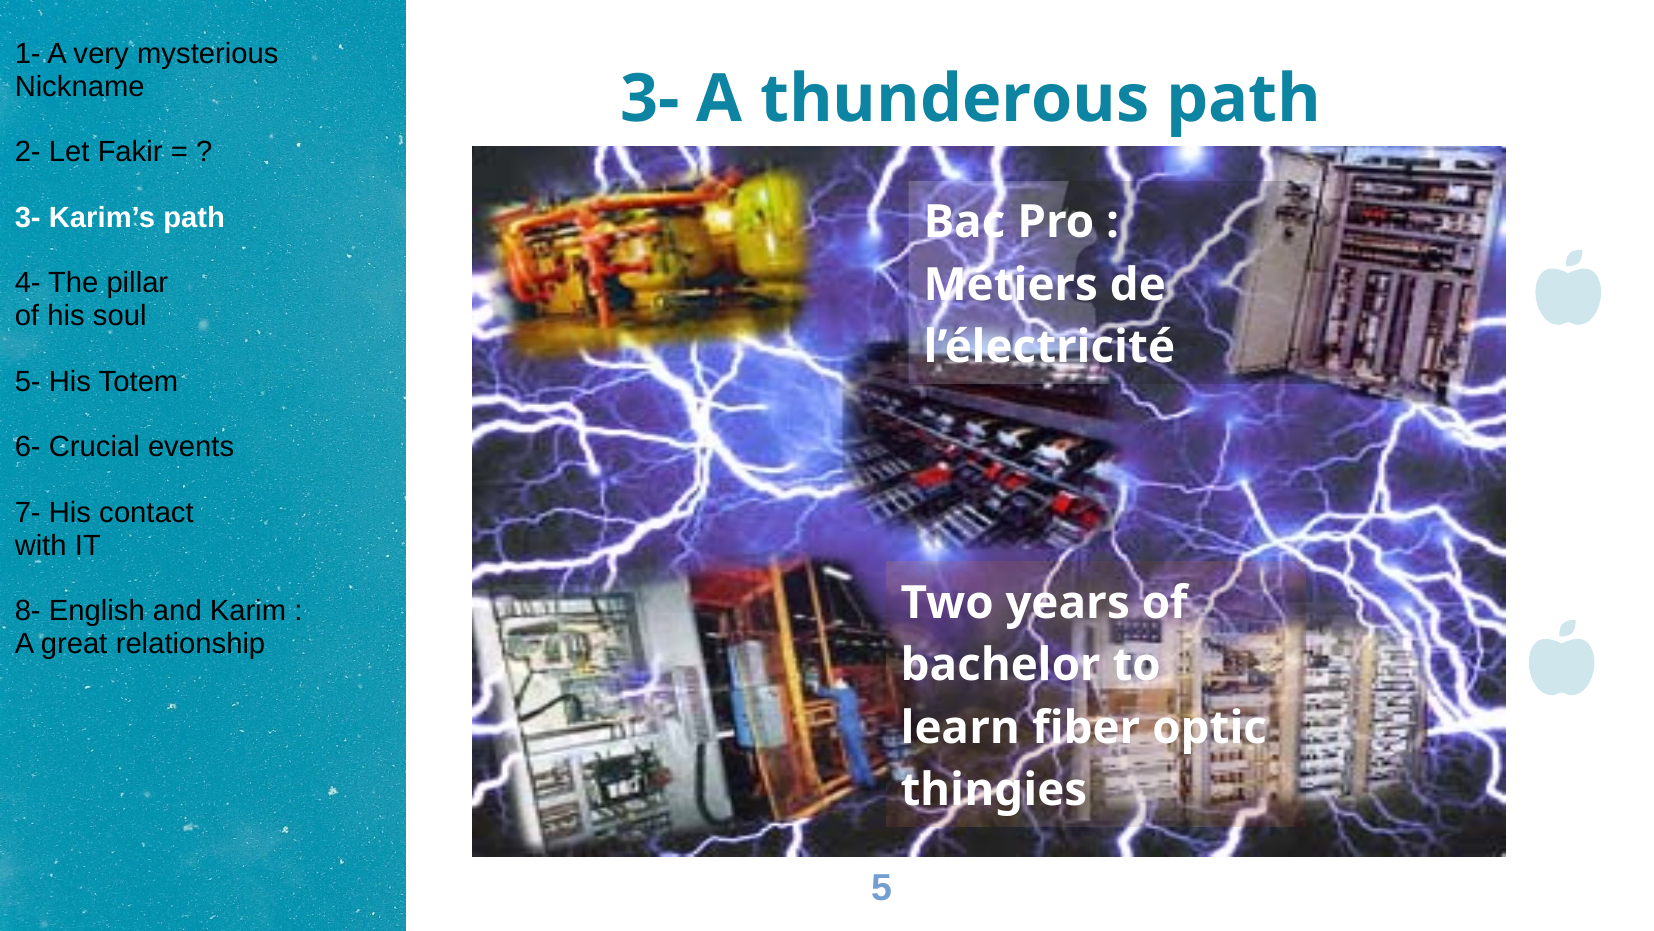

1- A very mysterious
Nickname
2- Let Fakir = ?
3- Karim’s path
4- The pillar
of his soul
5- His Totem
6- Crucial events
7- His contact
with IT
8- English and Karim :
A great relationship
# 3- A thunderous path
Bac Pro : Métiers de l’électricité
Two years of bachelor to learn fiber optic thingies